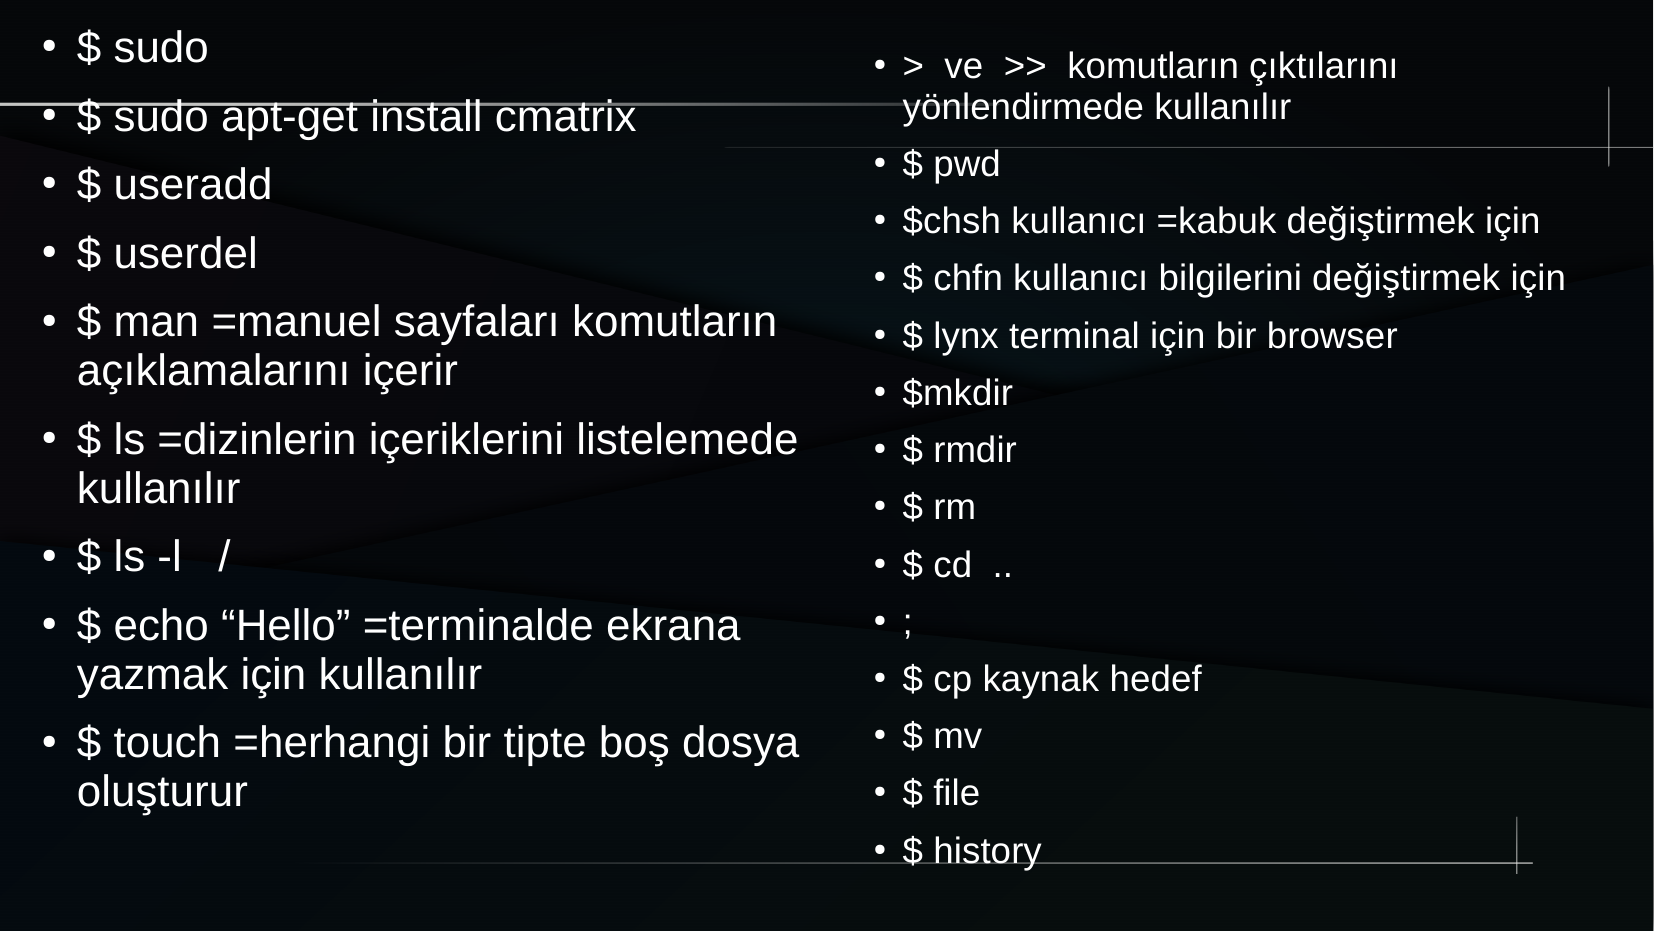

# $ sudo
$ sudo apt-get install cmatrix
$ useradd
$ userdel
$ man =manuel sayfaları komutların açıklamalarını içerir
$ ls =dizinlerin içeriklerini listelemede kullanılır
$ ls -l /
$ echo “Hello” =terminalde ekrana yazmak için kullanılır
$ touch =herhangi bir tipte boş dosya oluşturur
> ve >> komutların çıktılarını yönlendirmede kullanılır
$ pwd
$chsh kullanıcı =kabuk değiştirmek için
$ chfn kullanıcı bilgilerini değiştirmek için
$ lynx terminal için bir browser
$mkdir
$ rmdir
$ rm
$ cd ..
;
$ cp kaynak hedef
$ mv
$ file
$ history